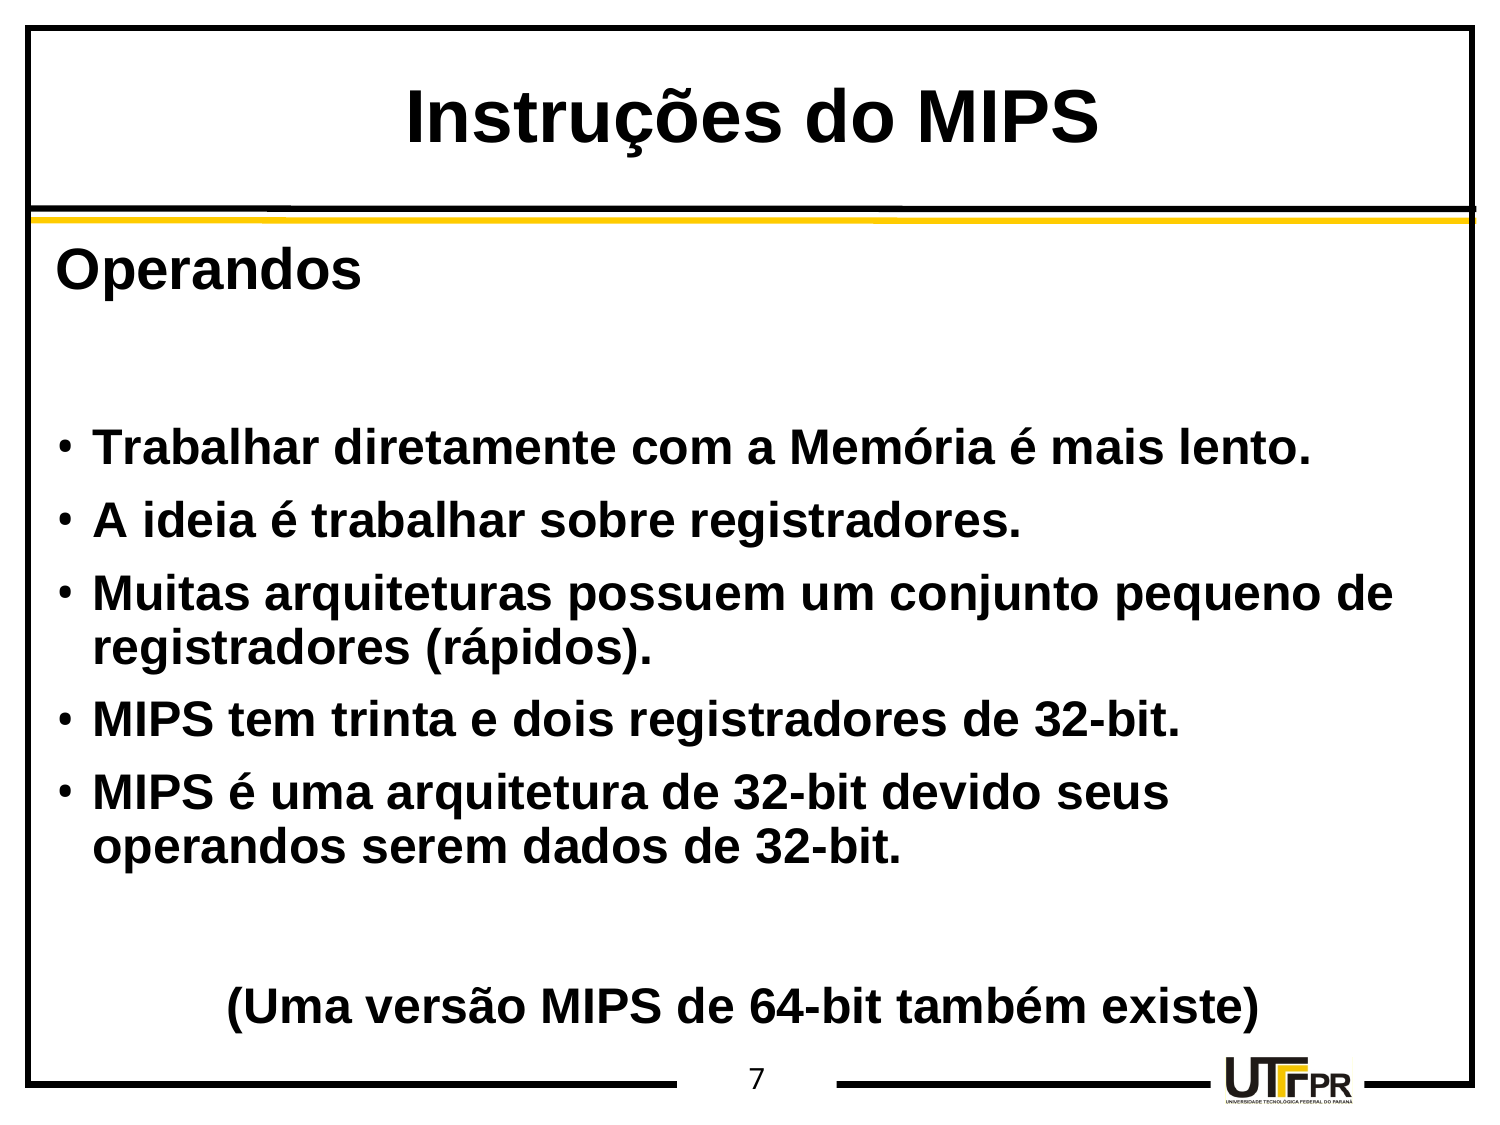

Instruções do MIPS
# Operandos
Trabalhar diretamente com a Memória é mais lento.
A ideia é trabalhar sobre registradores.
Muitas arquiteturas possuem um conjunto pequeno de registradores (rápidos).
MIPS tem trinta e dois registradores de 32-bit.
MIPS é uma arquitetura de 32-bit devido seus operandos serem dados de 32-bit.
(Uma versão MIPS de 64-bit também existe)